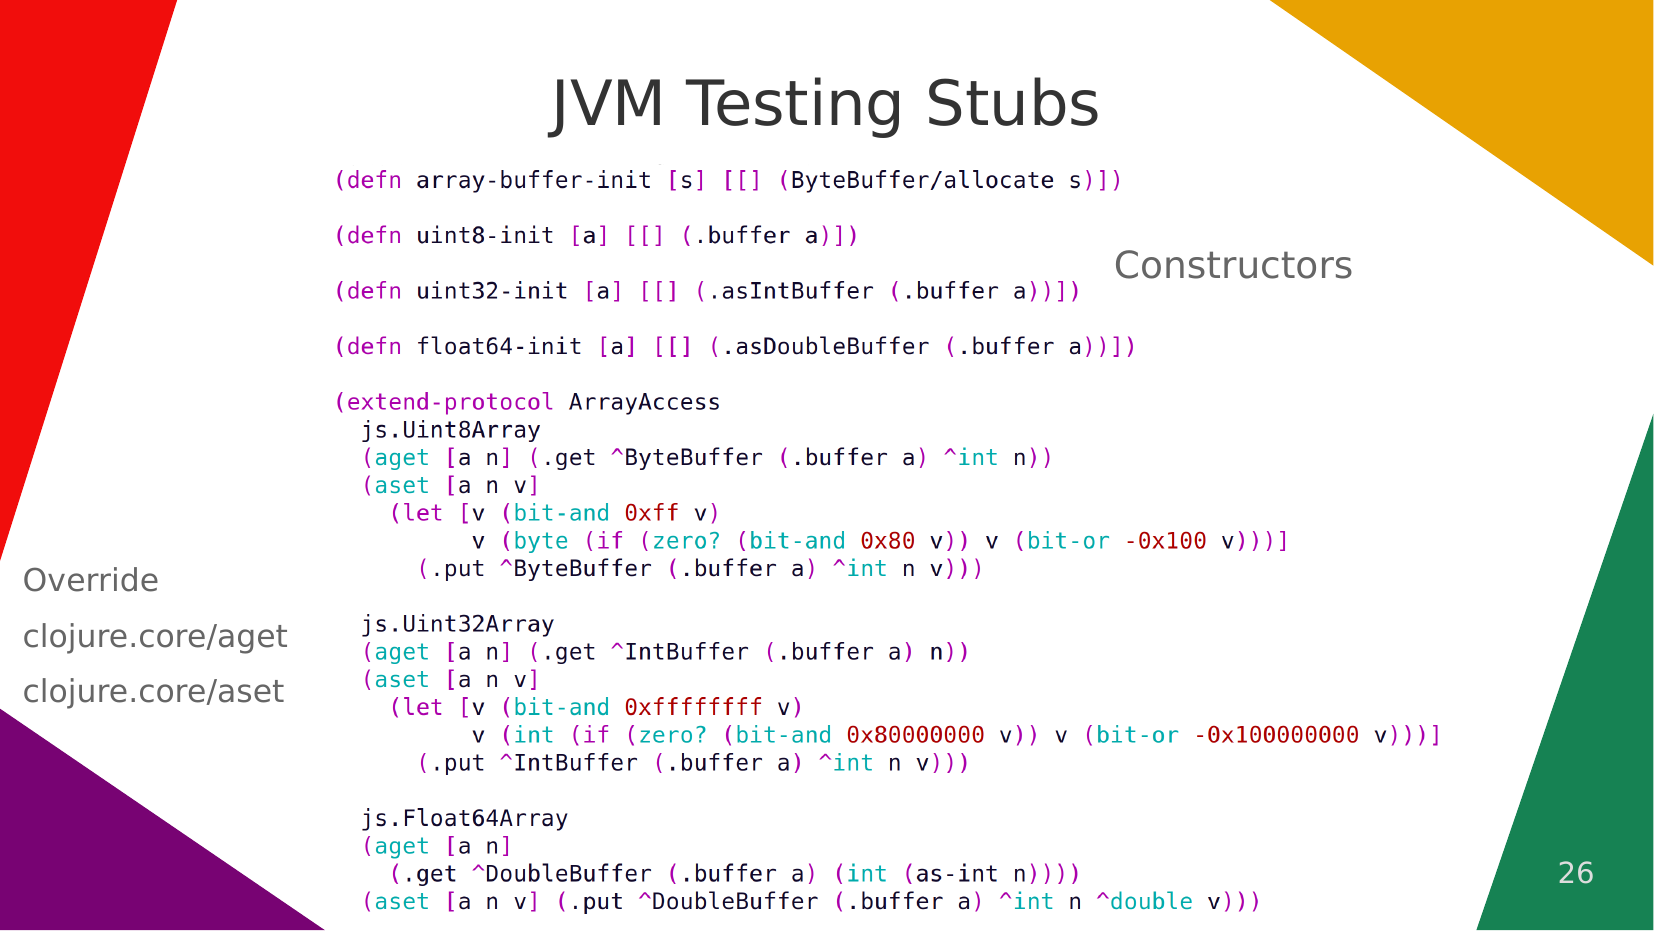

# JVM Testing Stubs
Constructors
Override
clojure.core/aget
clojure.core/aset
26